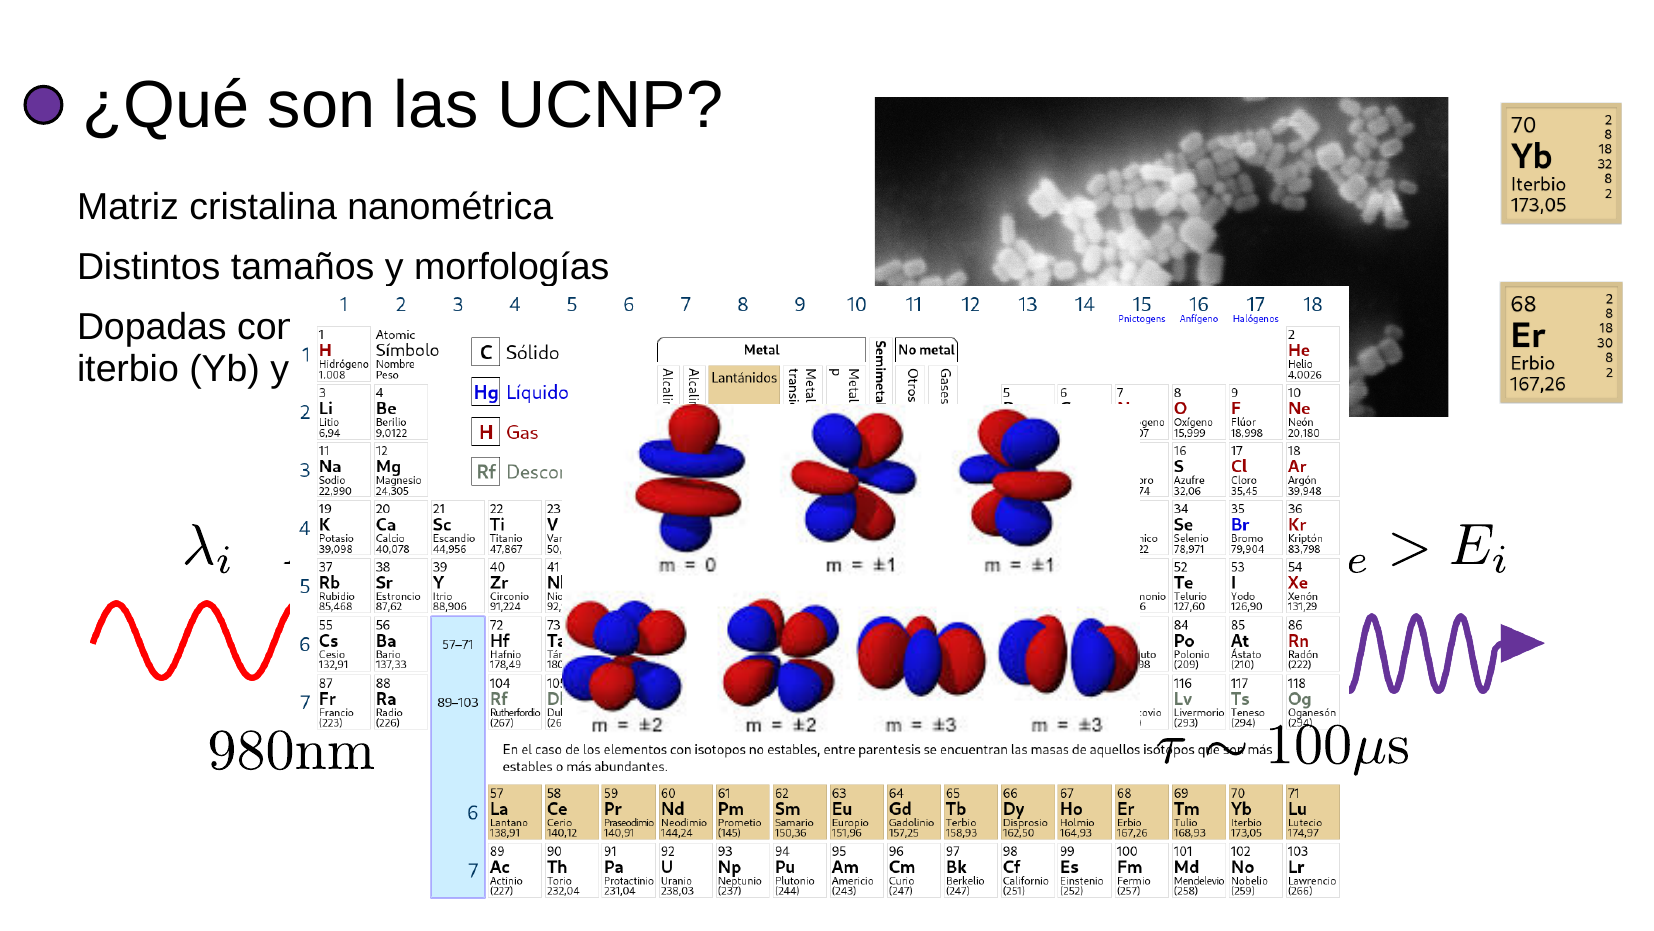

# ¿Qué son las UCNP?
Matriz cristalina nanométrica
Distintos tamaños y morfologías
Dopadas con Lantánidos, en este caso iterbio (Yb) y erbio (Er)
UCNP